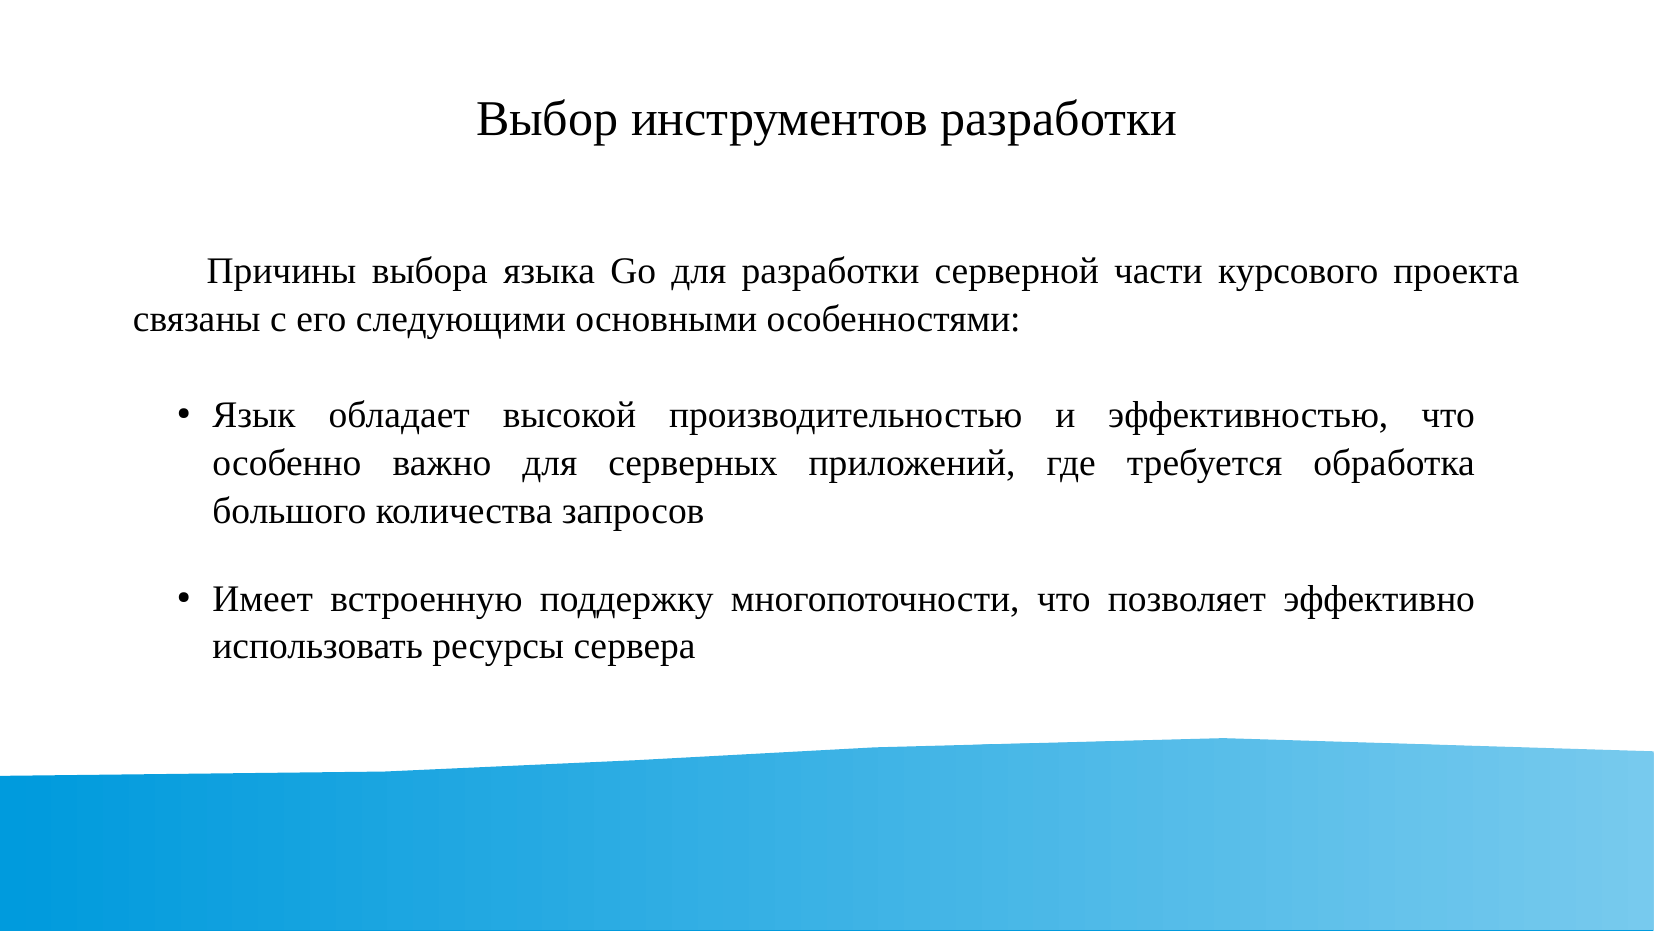

# Выбор инструментов разработки
Причины выбора языка Go для разработки серверной части курсового проекта связаны с его следующими основными особенностями:
Язык обладает высокой производительностью и эффективностью, что особенно важно для серверных приложений, где требуется обработка большого количества запросов
Имеет встроенную поддержку многопоточности, что позволяет эффективно использовать ресурсы сервера